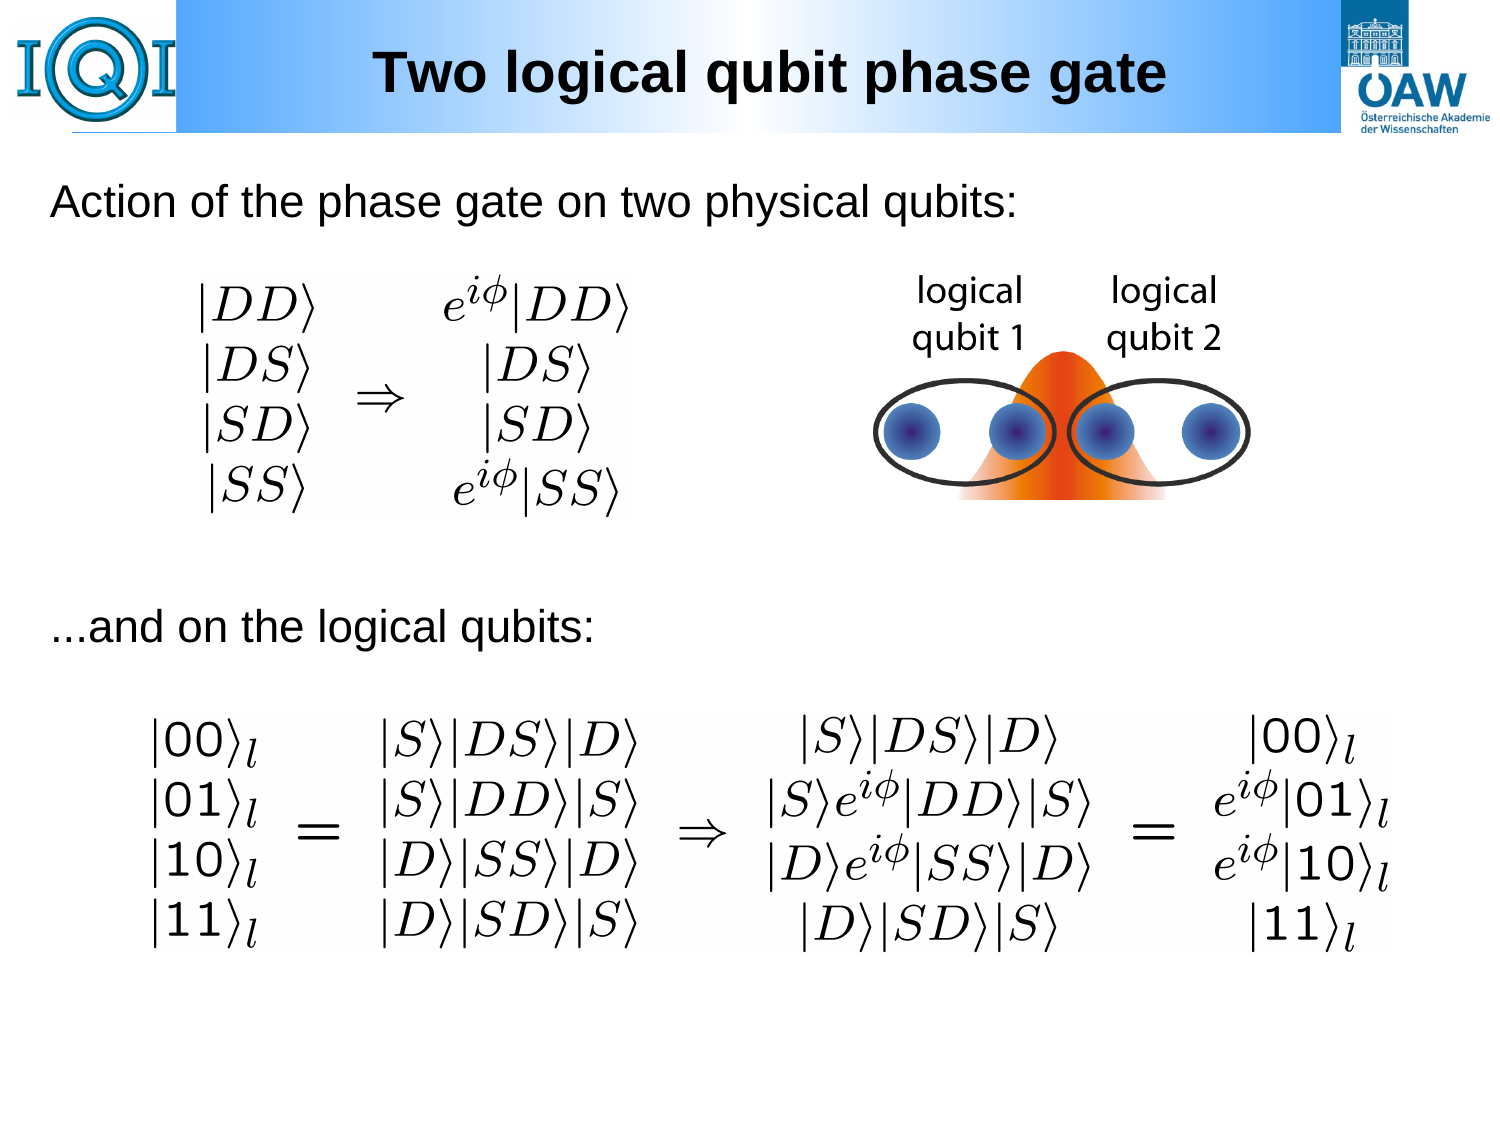

Two logical qubit phase gate
Action of the phase gate on two physical qubits:
...and on the logical qubits: